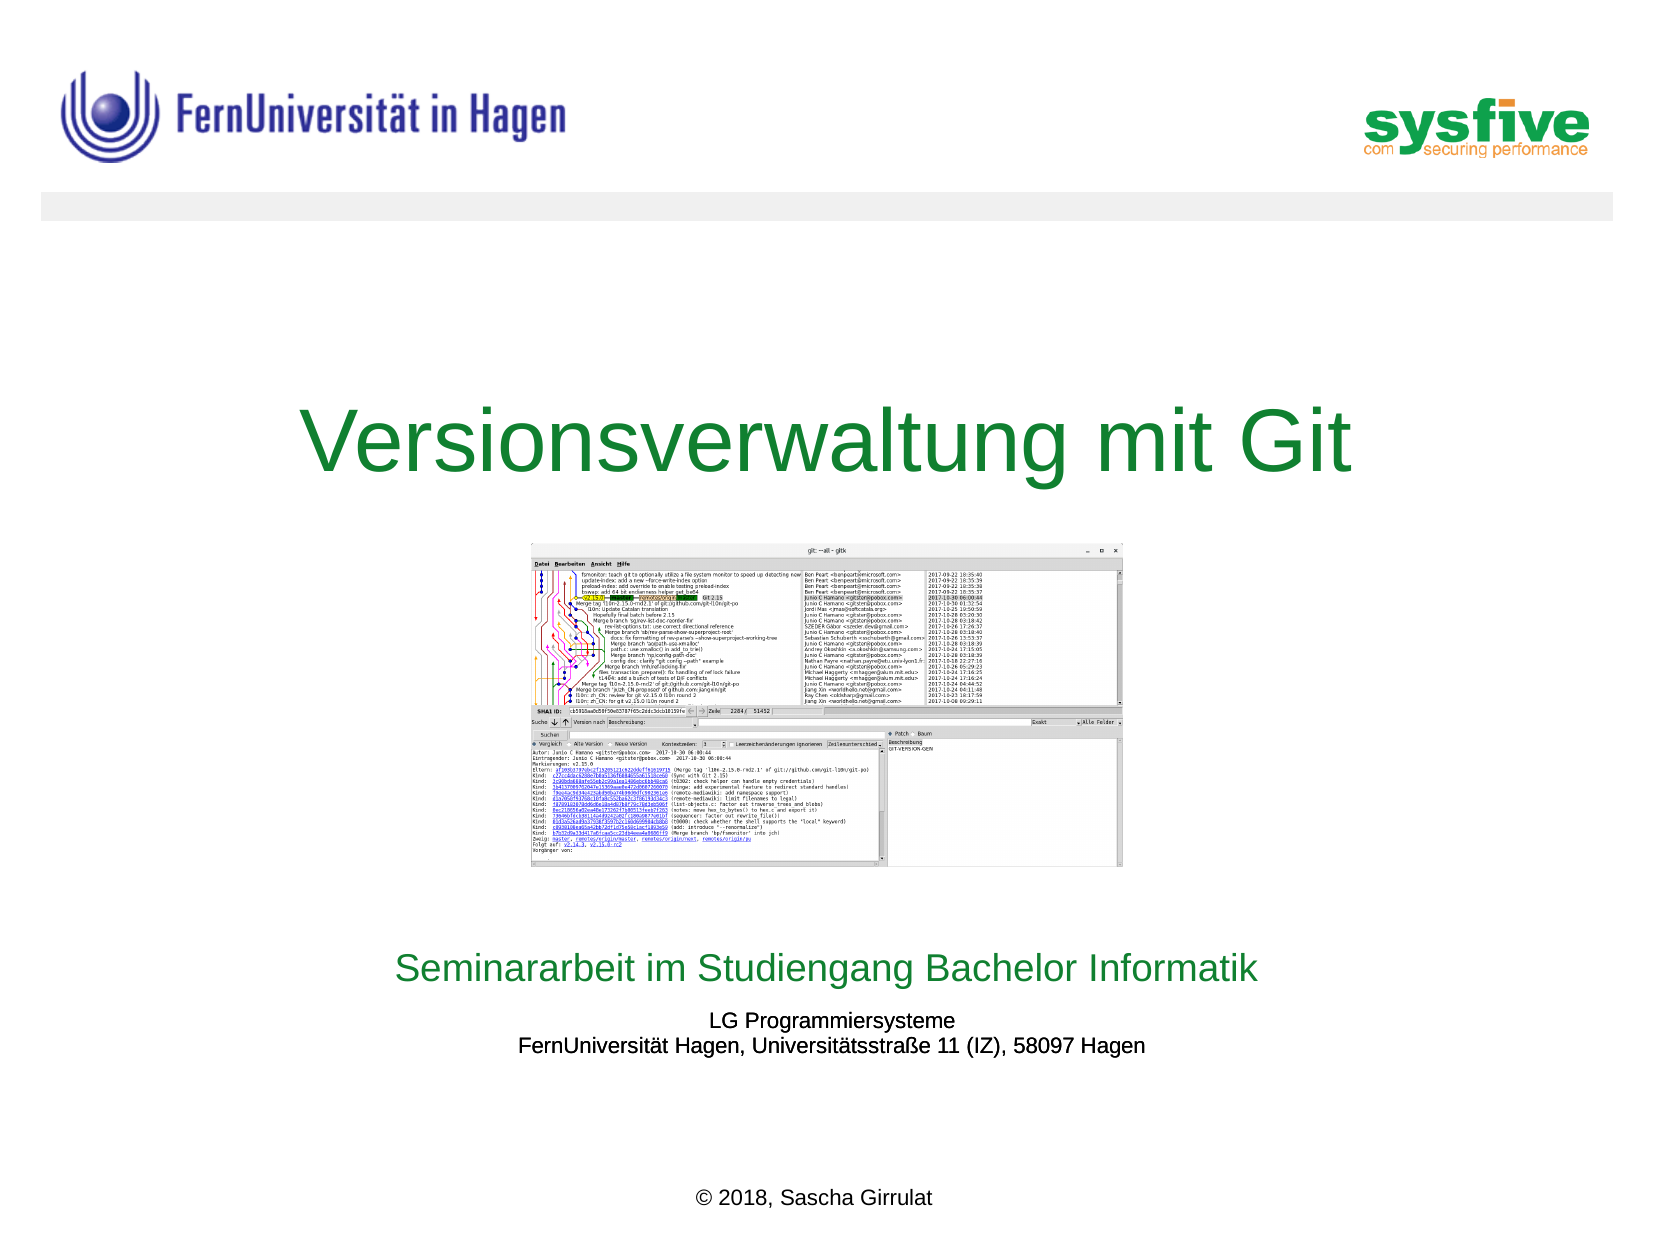

# Versionsverwaltung mit Git
Seminararbeit im Studiengang Bachelor Informatik
LG Programmiersysteme
FernUniversität Hagen, Universitätsstraße 11 (IZ), 58097 Hagen
LG Programmiersysteme
FernUniversität Hagen, Universitätsstraße 11 (IZ), 58097 Hagen
© 2018, Sascha Girrulat